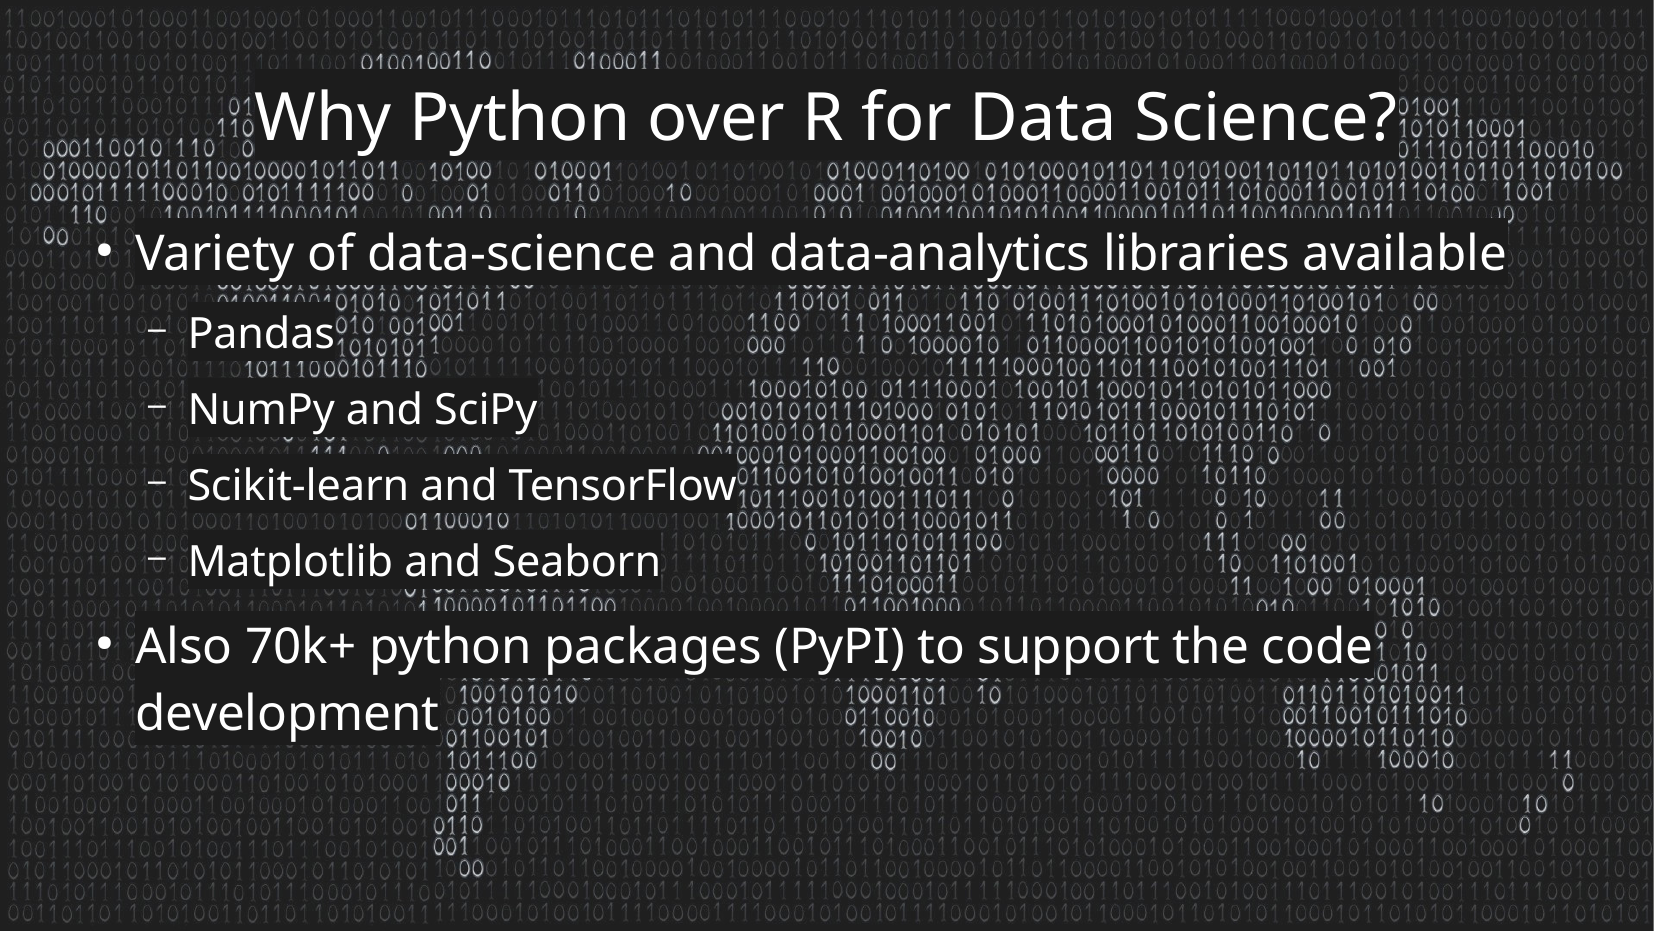

# Why Python over R for Data Science?
Variety of data-science and data-analytics libraries available
Pandas
NumPy and SciPy
Scikit-learn and TensorFlow
Matplotlib and Seaborn
Also 70k+ python packages (PyPI) to support the code development